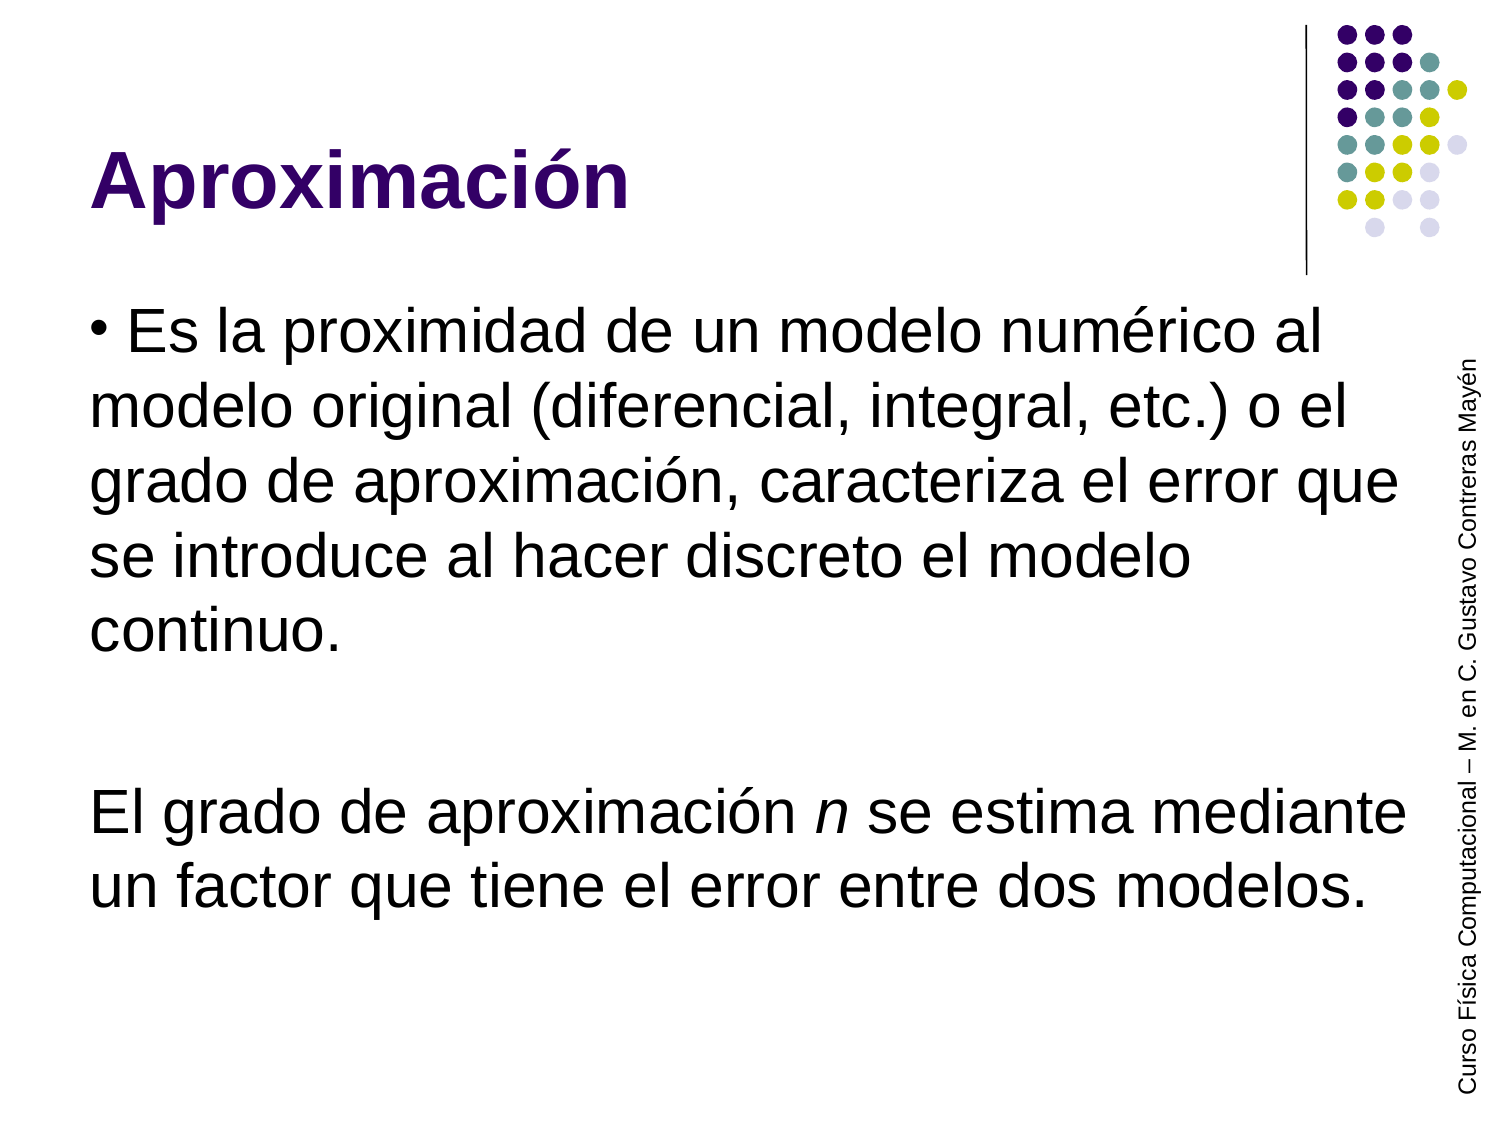

Aproximación
 Es la proximidad de un modelo numérico al modelo original (diferencial, integral, etc.) o el grado de aproximación, caracteriza el error que se introduce al hacer discreto el modelo continuo.
El grado de aproximación n se estima mediante un factor que tiene el error entre dos modelos.